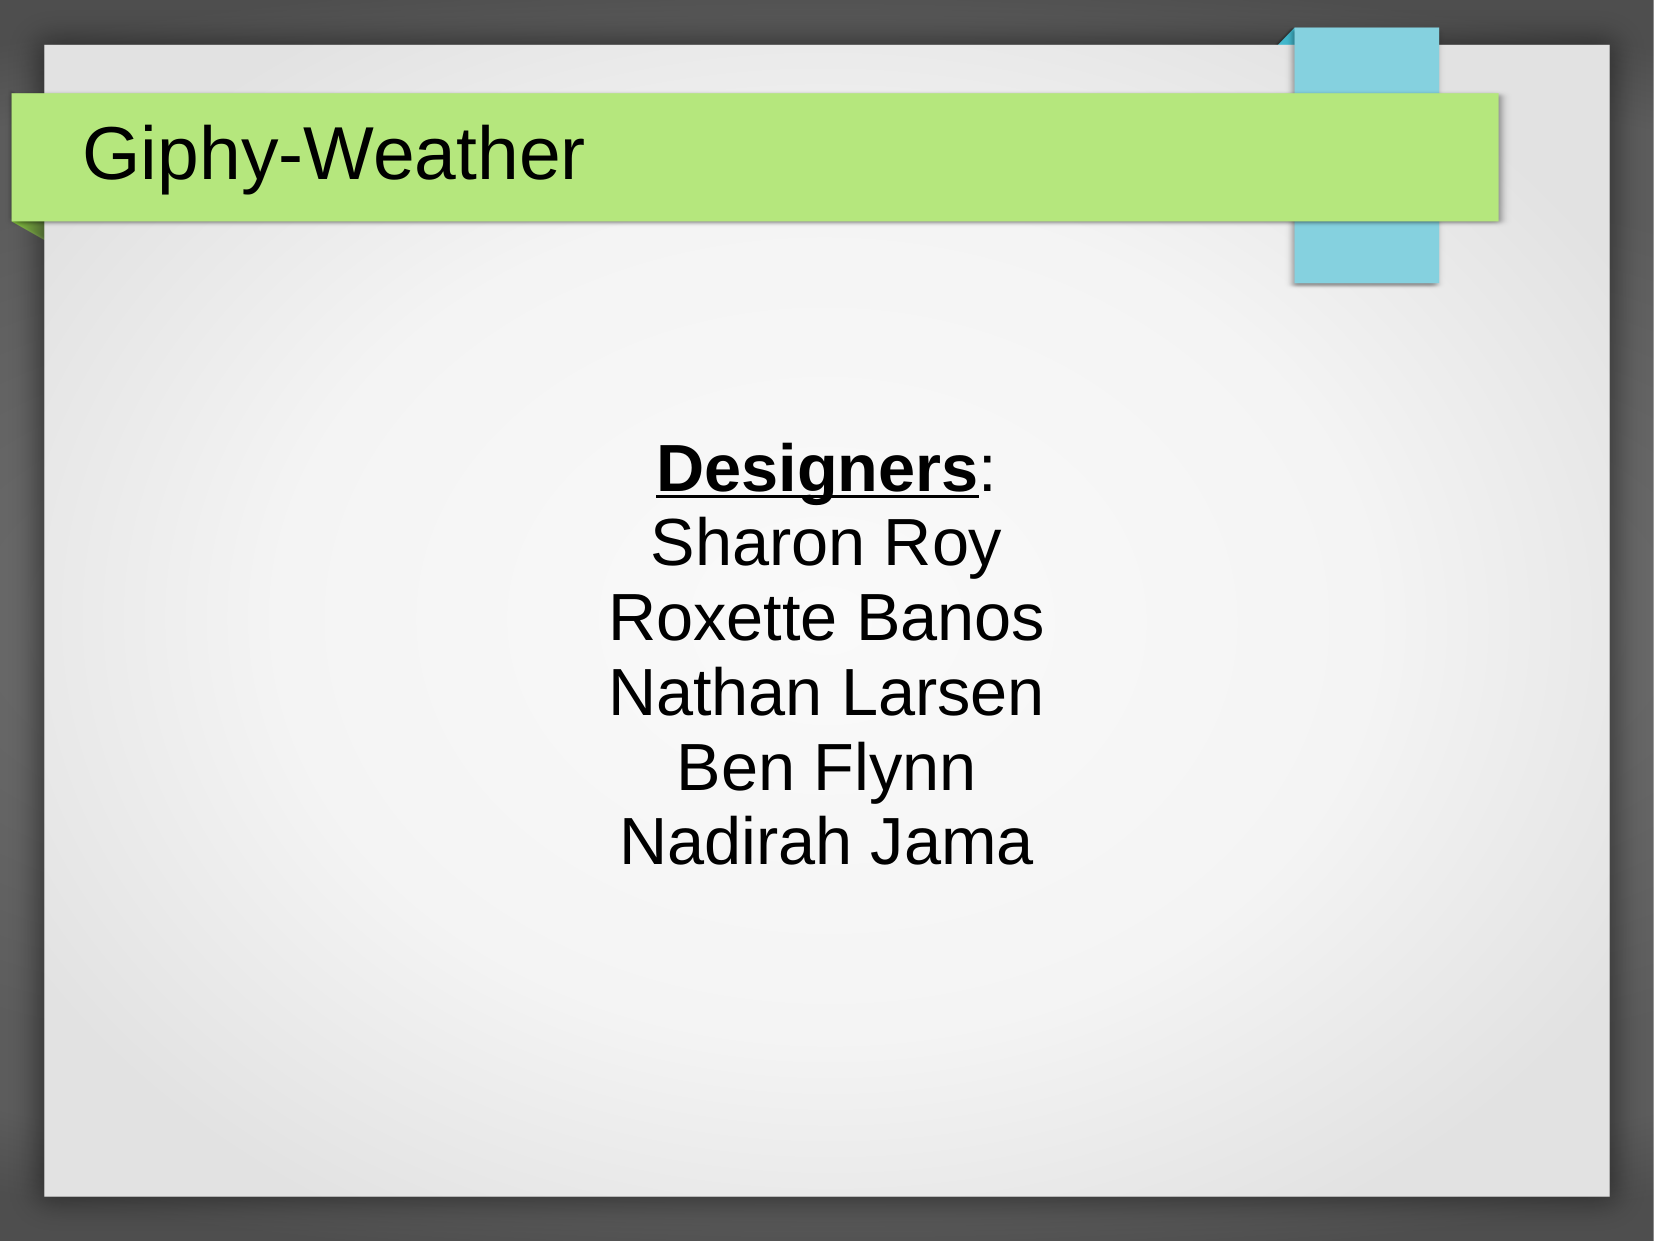

# Giphy-Weather
Designers:
Sharon Roy
Roxette Banos
Nathan Larsen
Ben Flynn
Nadirah Jama